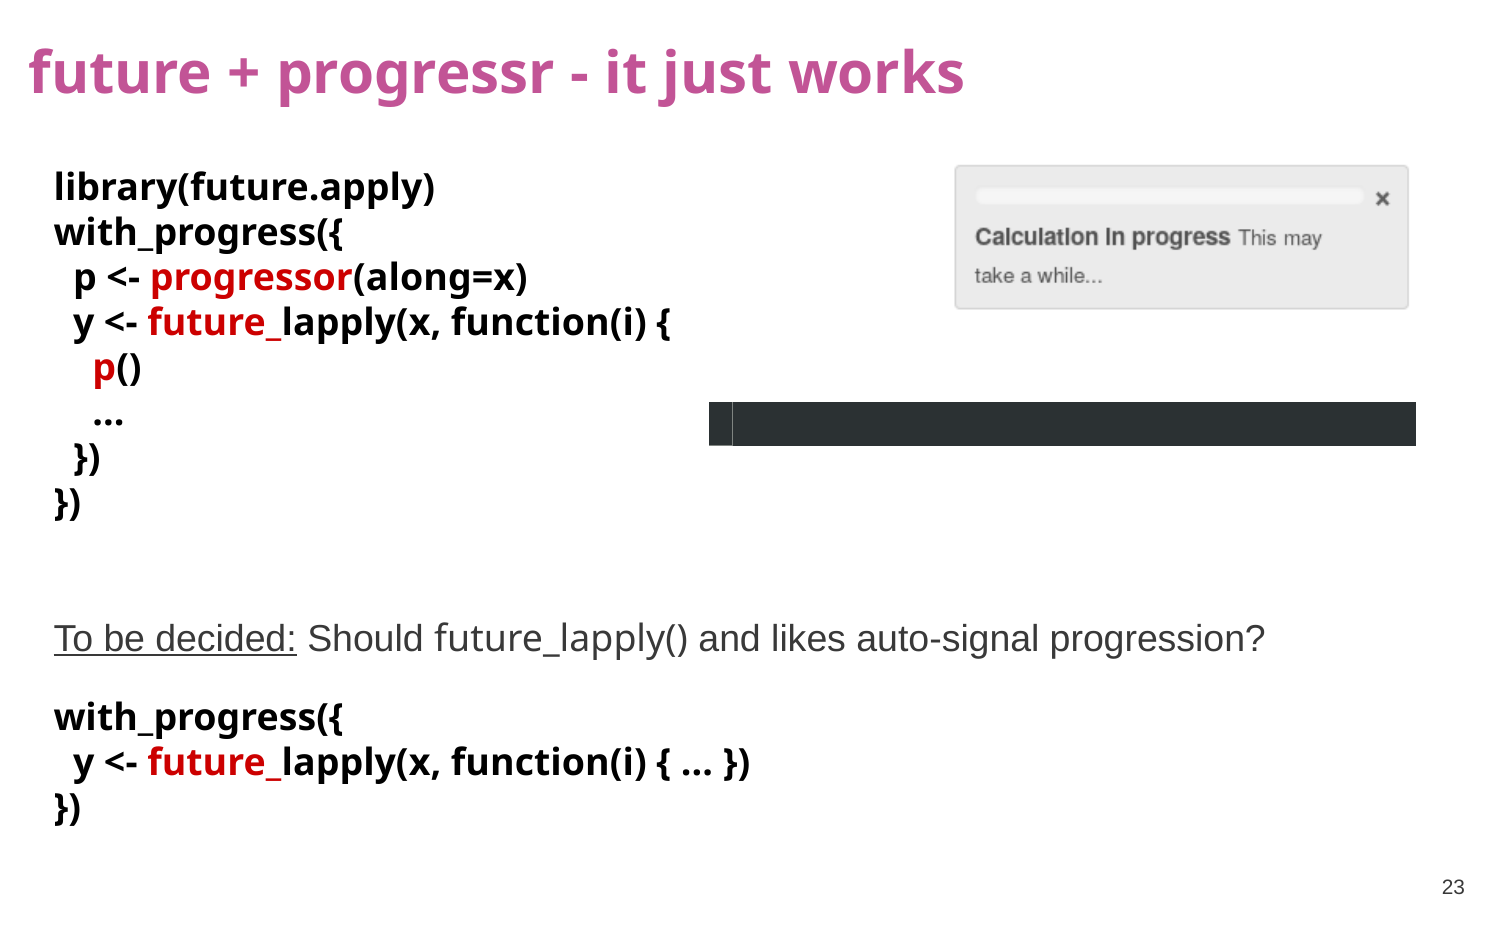

future + progressr - it just works
# library(future.apply)
with_progress({
 p <- progressor(along=x)
 y <- future_lapply(x, function(i) {
 p()
 ...
 })
})
To be decided: Should future_lapply() and likes auto-signal progression?
with_progress({
 y <- future_lapply(x, function(i) { ... })
})